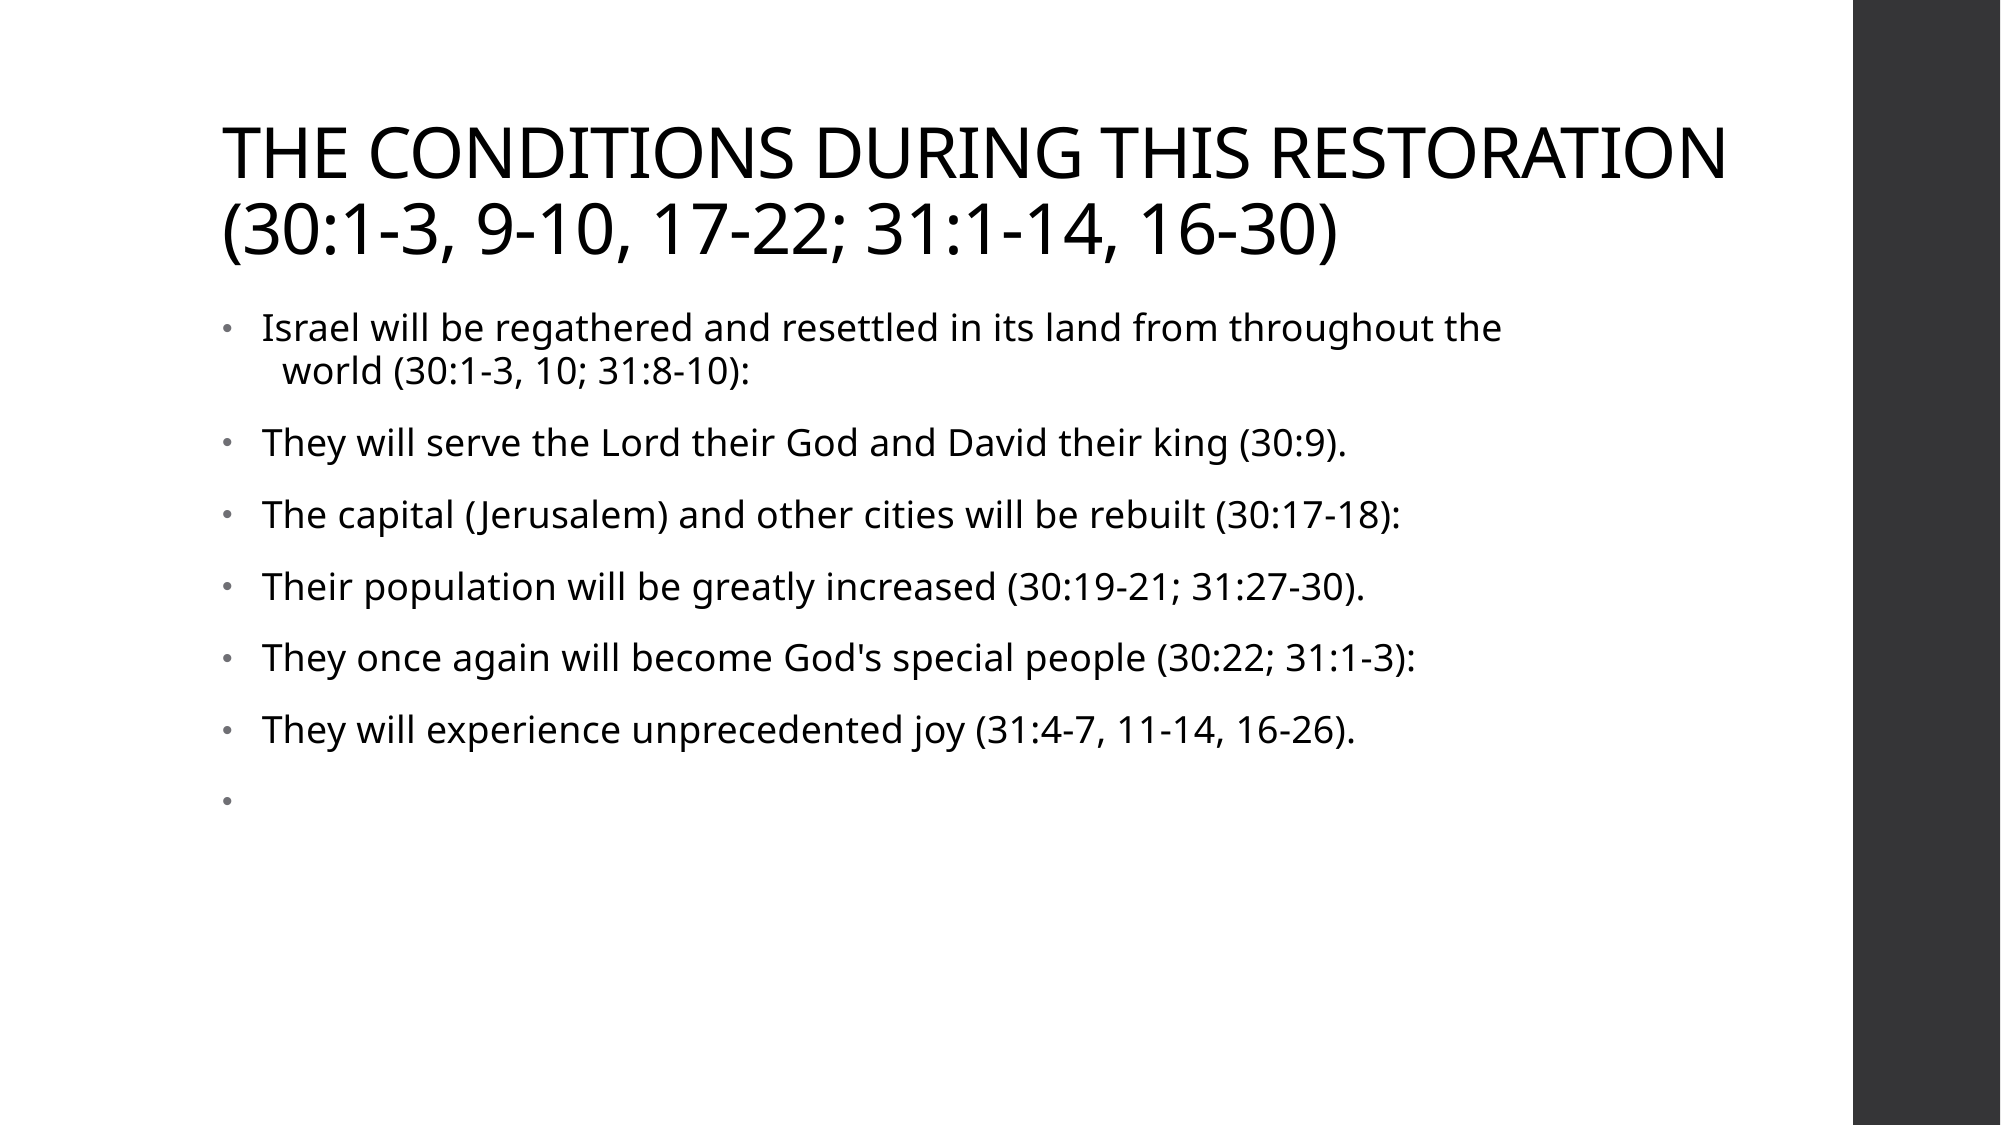

# THE CONDITIONS DURING THIS RESTORATION (30:1-3, 9-10, 17-22; 31:1-14, 16-30)
 Israel will be regathered and resettled in its land from throughout the world (30:1-3, 10; 31:8-10):
 They will serve the Lord their God and David their king (30:9).
 The capital (Jerusalem) and other cities will be rebuilt (30:17-18):
 Their population will be greatly increased (30:19-21; 31:27-30).
 They once again will become God's special people (30:22; 31:1-3):
 They will experience unprecedented joy (31:4-7, 11-14, 16-26).